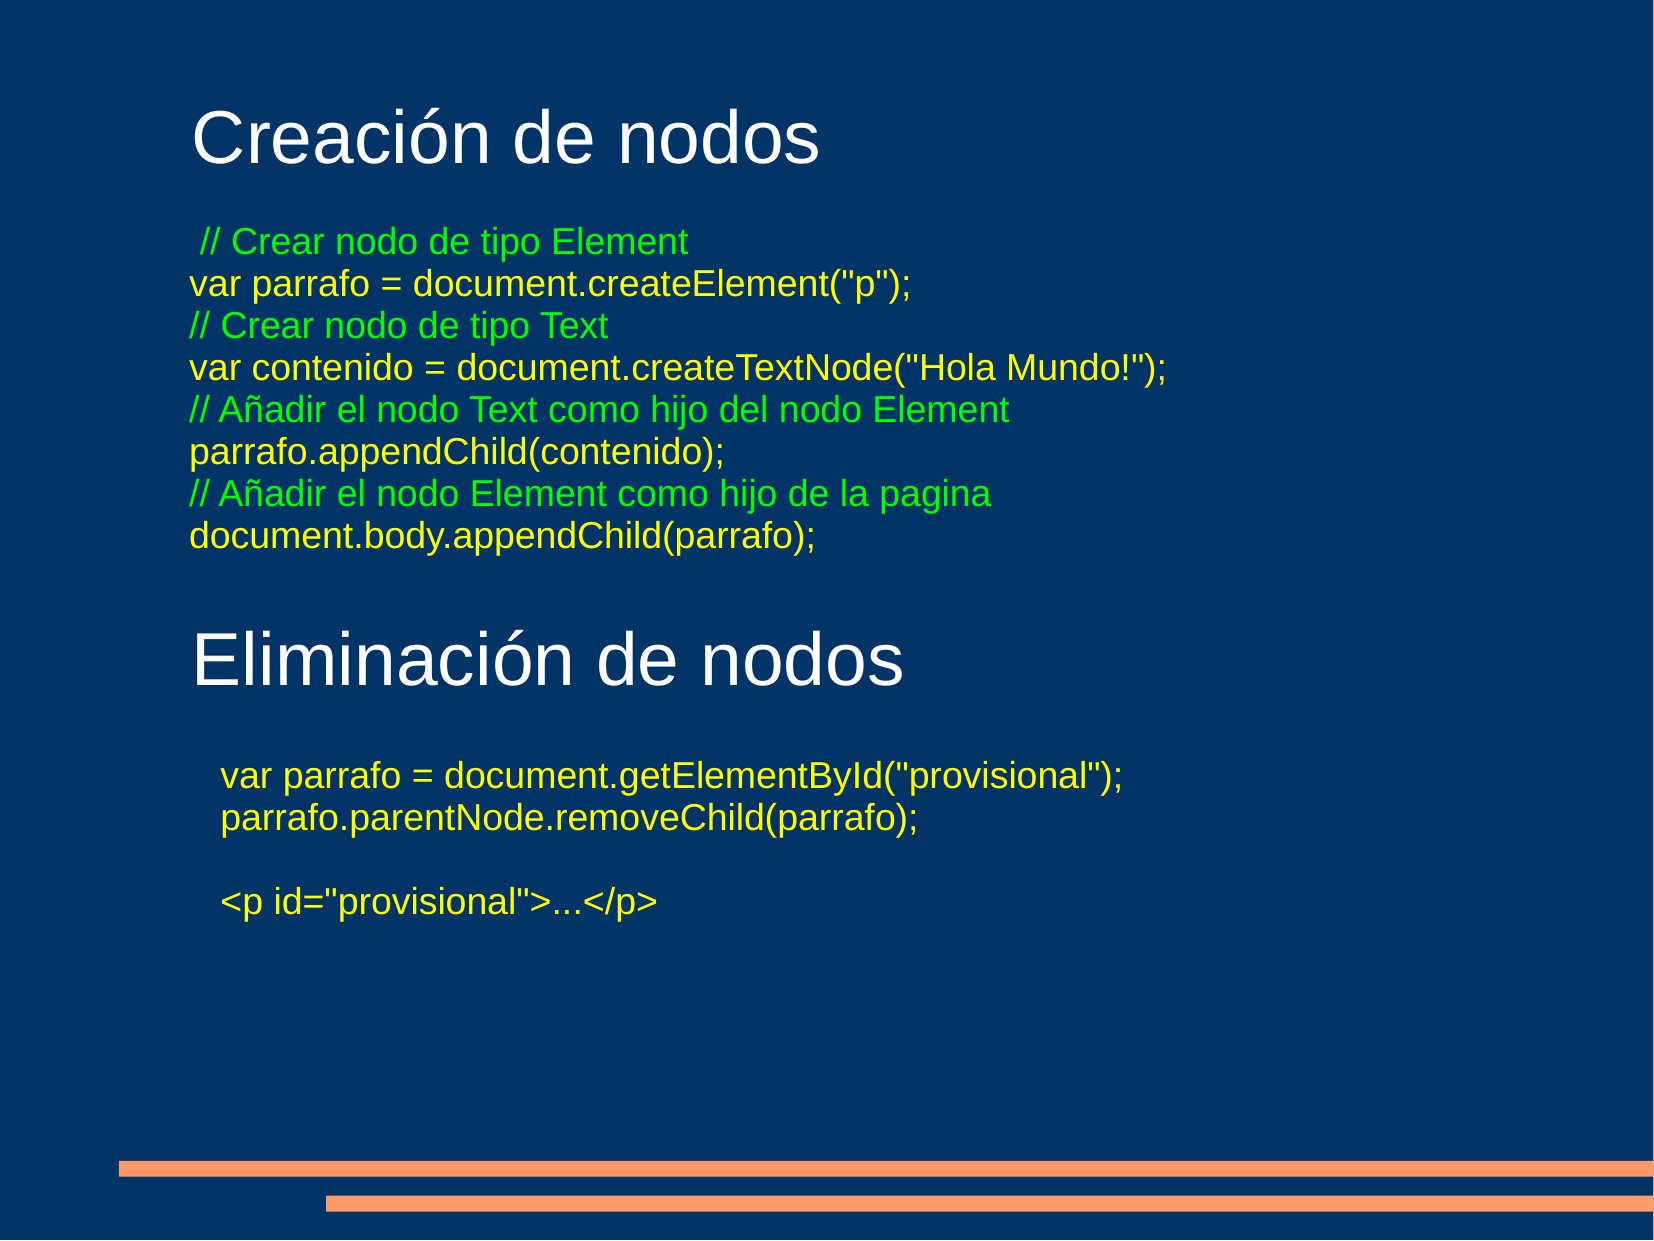

Creación de nodos
 // Crear nodo de tipo Element
var parrafo = document.createElement("p");
// Crear nodo de tipo Text
var contenido = document.createTextNode("Hola Mundo!");
// Añadir el nodo Text como hijo del nodo Element
parrafo.appendChild(contenido);
// Añadir el nodo Element como hijo de la pagina
document.body.appendChild(parrafo);
Eliminación de nodos
var parrafo = document.getElementById("provisional");
parrafo.parentNode.removeChild(parrafo);
<p id="provisional">...</p>